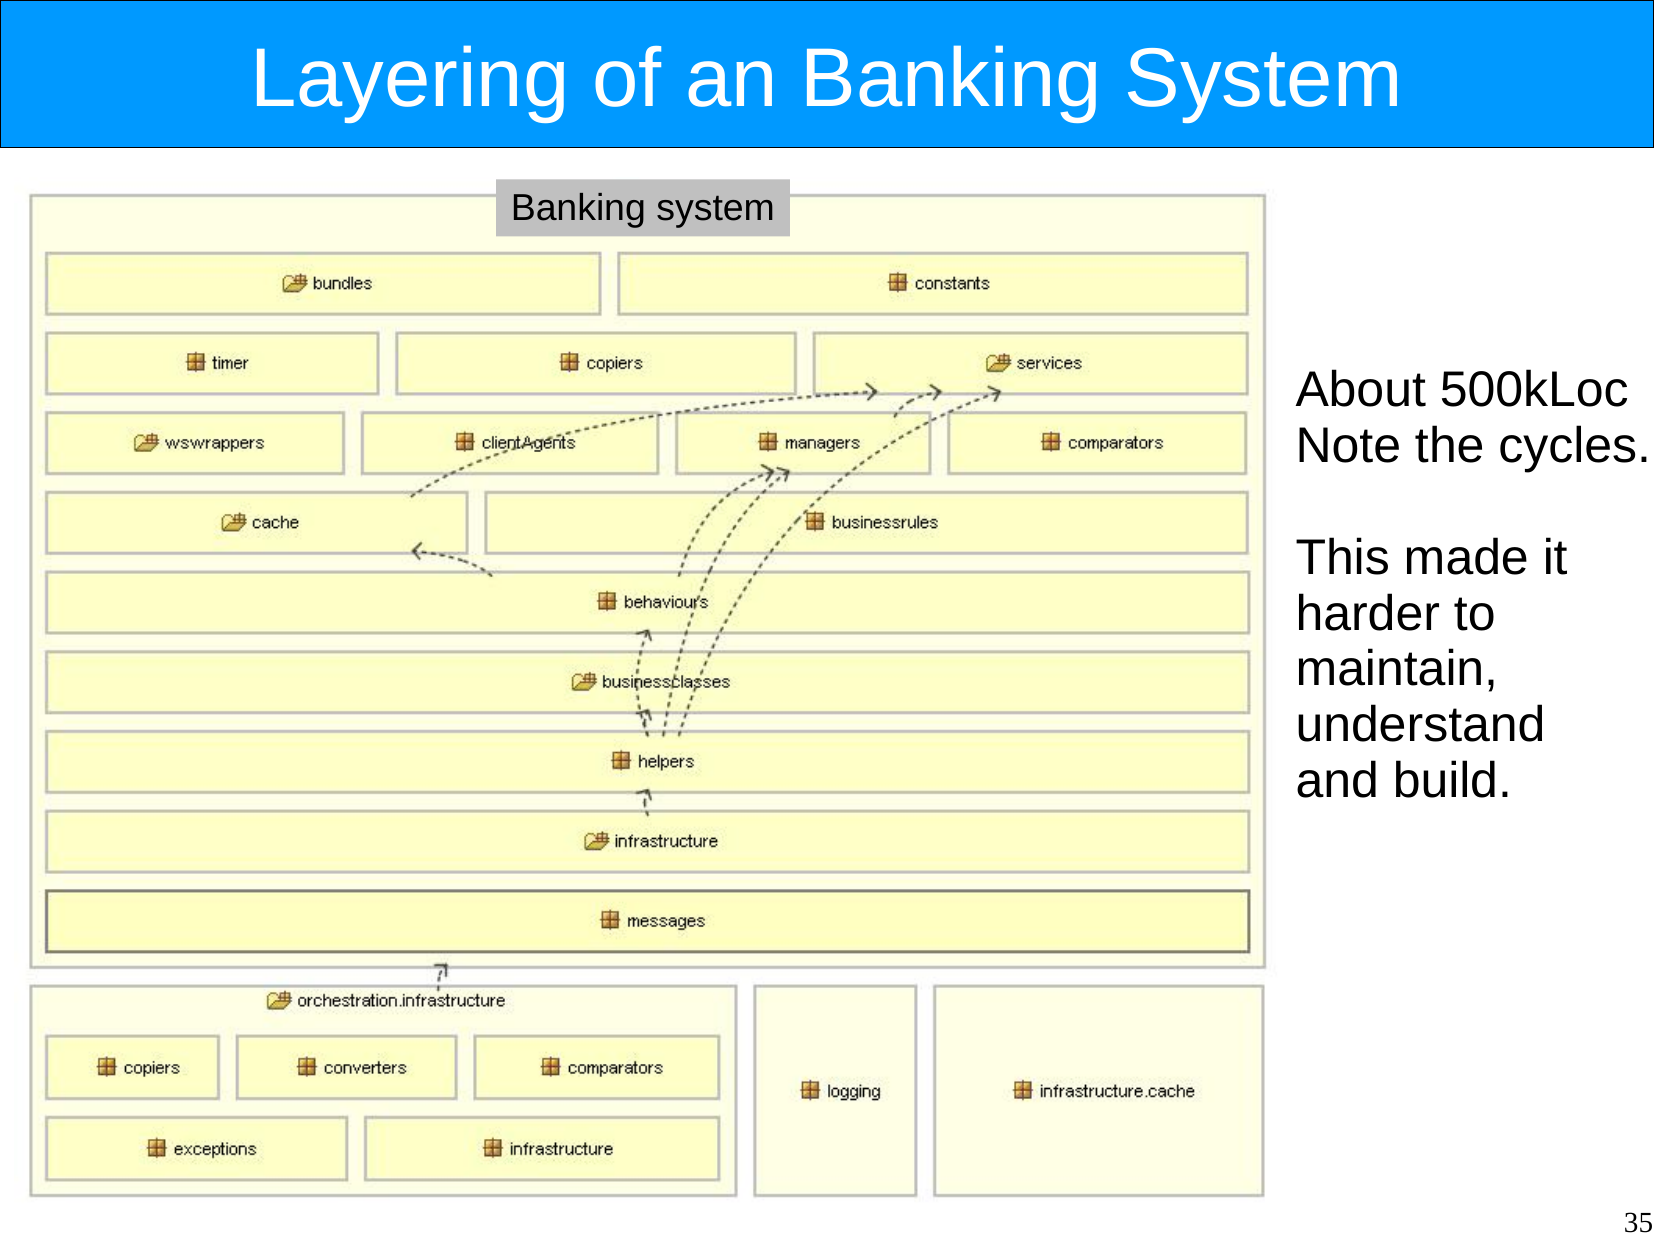

# Layering of an Banking System
Banking system
About 500kLoc
Note the cycles.
This made it
harder to
maintain,
understand
and build.
35